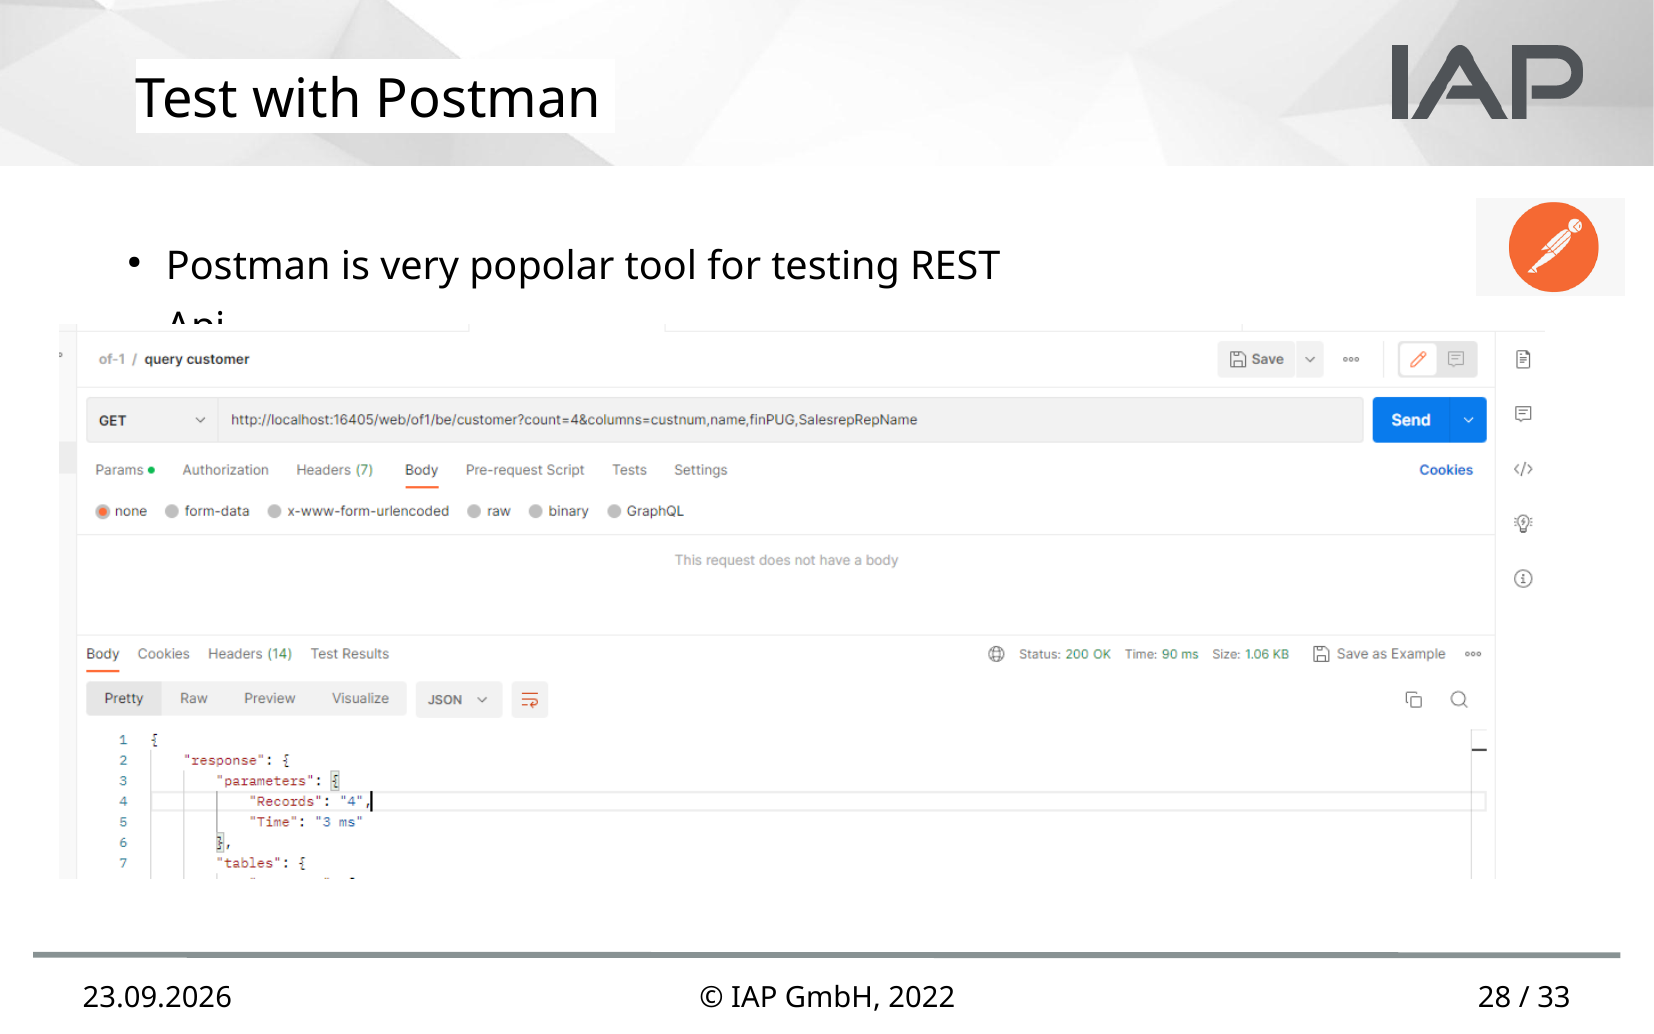

# Test with Postman
Postman is very popolar tool for testing REST Api
© IAP GmbH, 2022
28